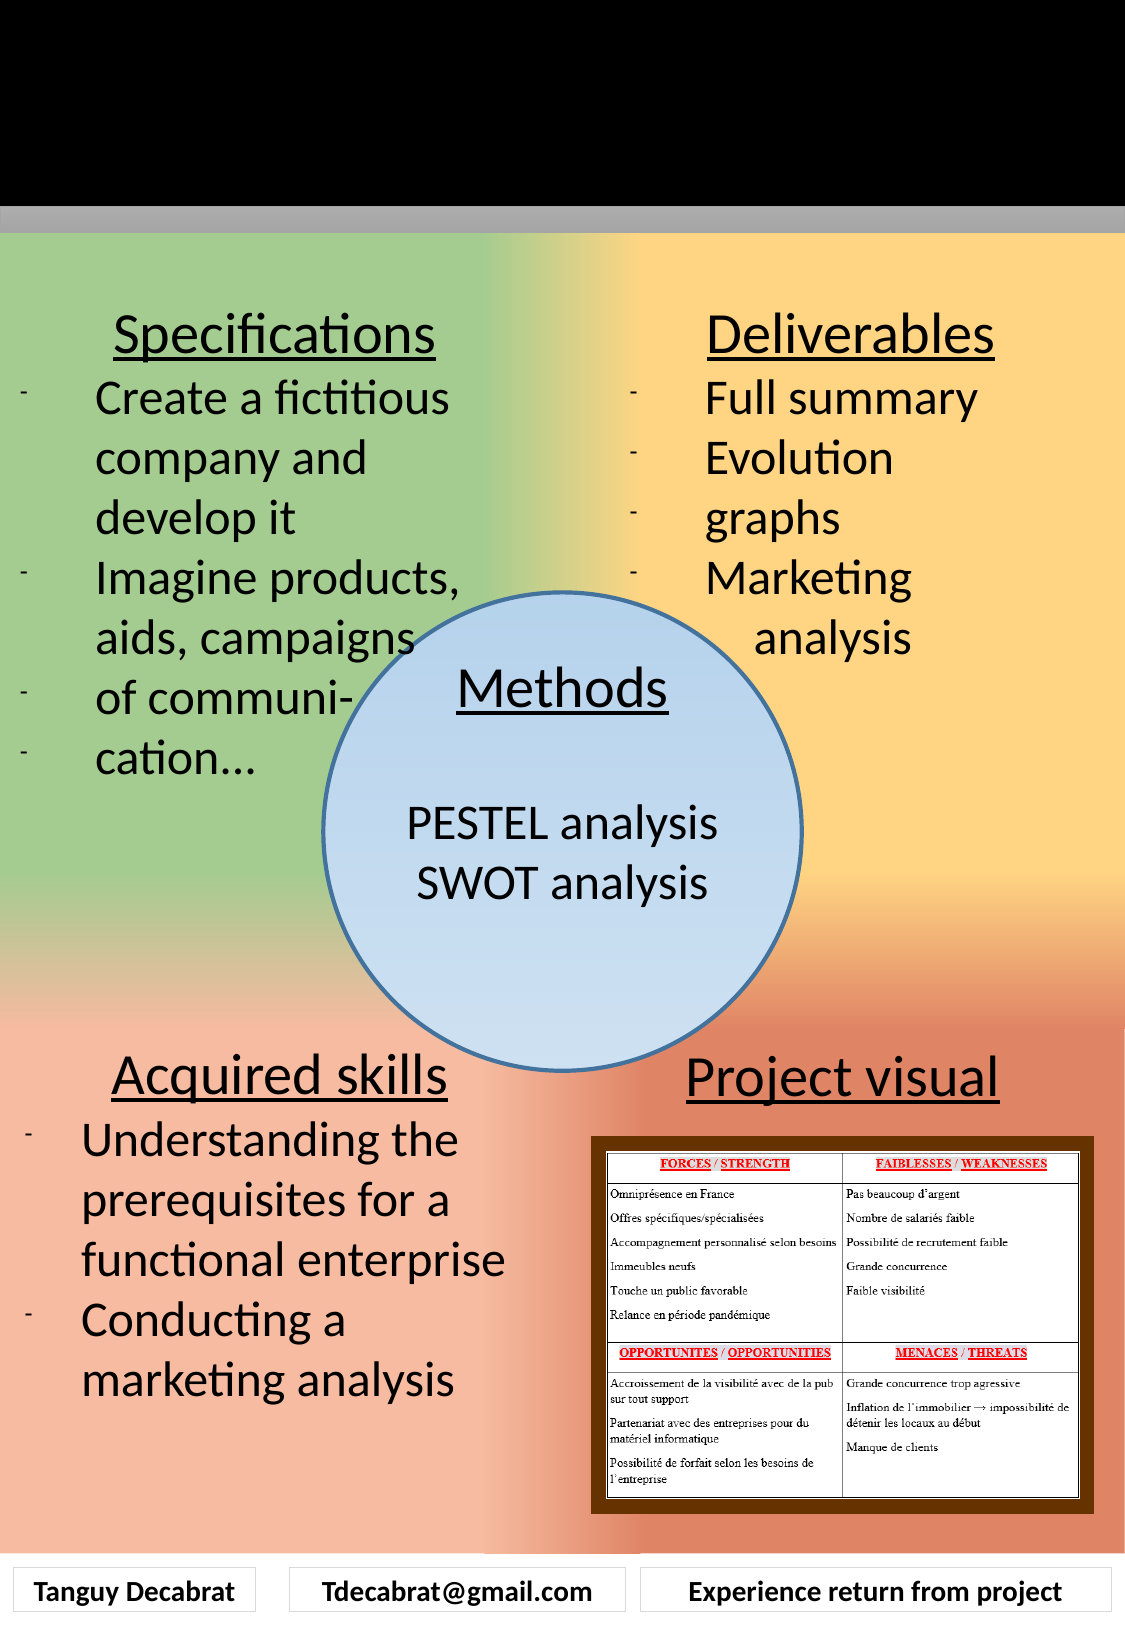

RETEX
Project – Setting up a company
Specifications
Create a fictitious company and develop it
Imagine products, aids, campaigns
of communi-
cation...
Deliverables
Full summary
Evolution
graphs
Marketing
 analysis
Methods
PESTEL analysis
SWOT analysis
Acquired skills
Understanding the prerequisites for a functional enterprise
Conducting a marketing analysis
Project visual
Tanguy Decabrat
Tdecabrat@gmail.com
Experience return from project